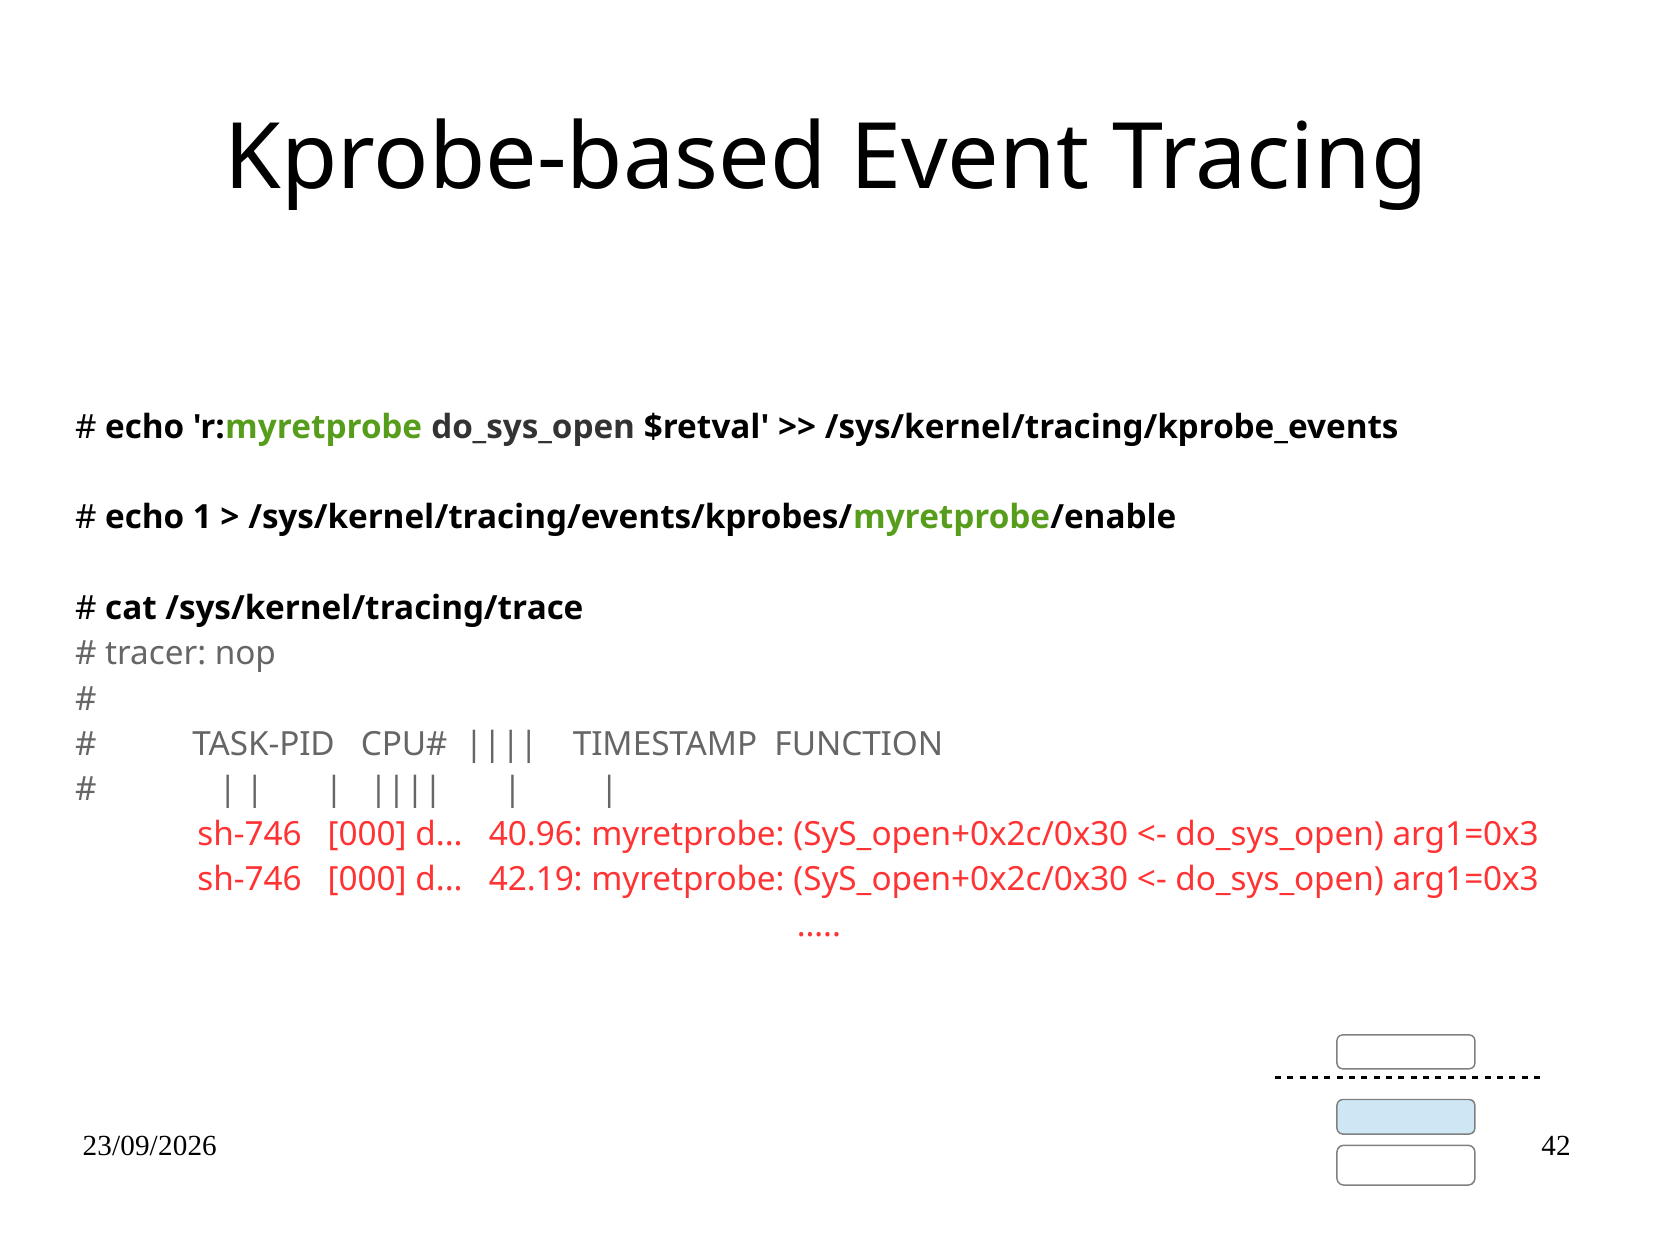

# Kprobe-based Event Tracing
# echo 'r:myretprobe do_sys_open $retval' >> /sys/kernel/tracing/kprobe_events
# echo 1 > /sys/kernel/tracing/events/kprobes/myretprobe/enable
# cat /sys/kernel/tracing/trace
# tracer: nop
#
# TASK-PID CPU# |||| TIMESTAMP FUNCTION
# | | | |||| | |
 sh-746 [000] d... 40.96: myretprobe: (SyS_open+0x2c/0x30 <- do_sys_open) arg1=0x3
 sh-746 [000] d... 42.19: myretprobe: (SyS_open+0x2c/0x30 <- do_sys_open) arg1=0x3
…..
42